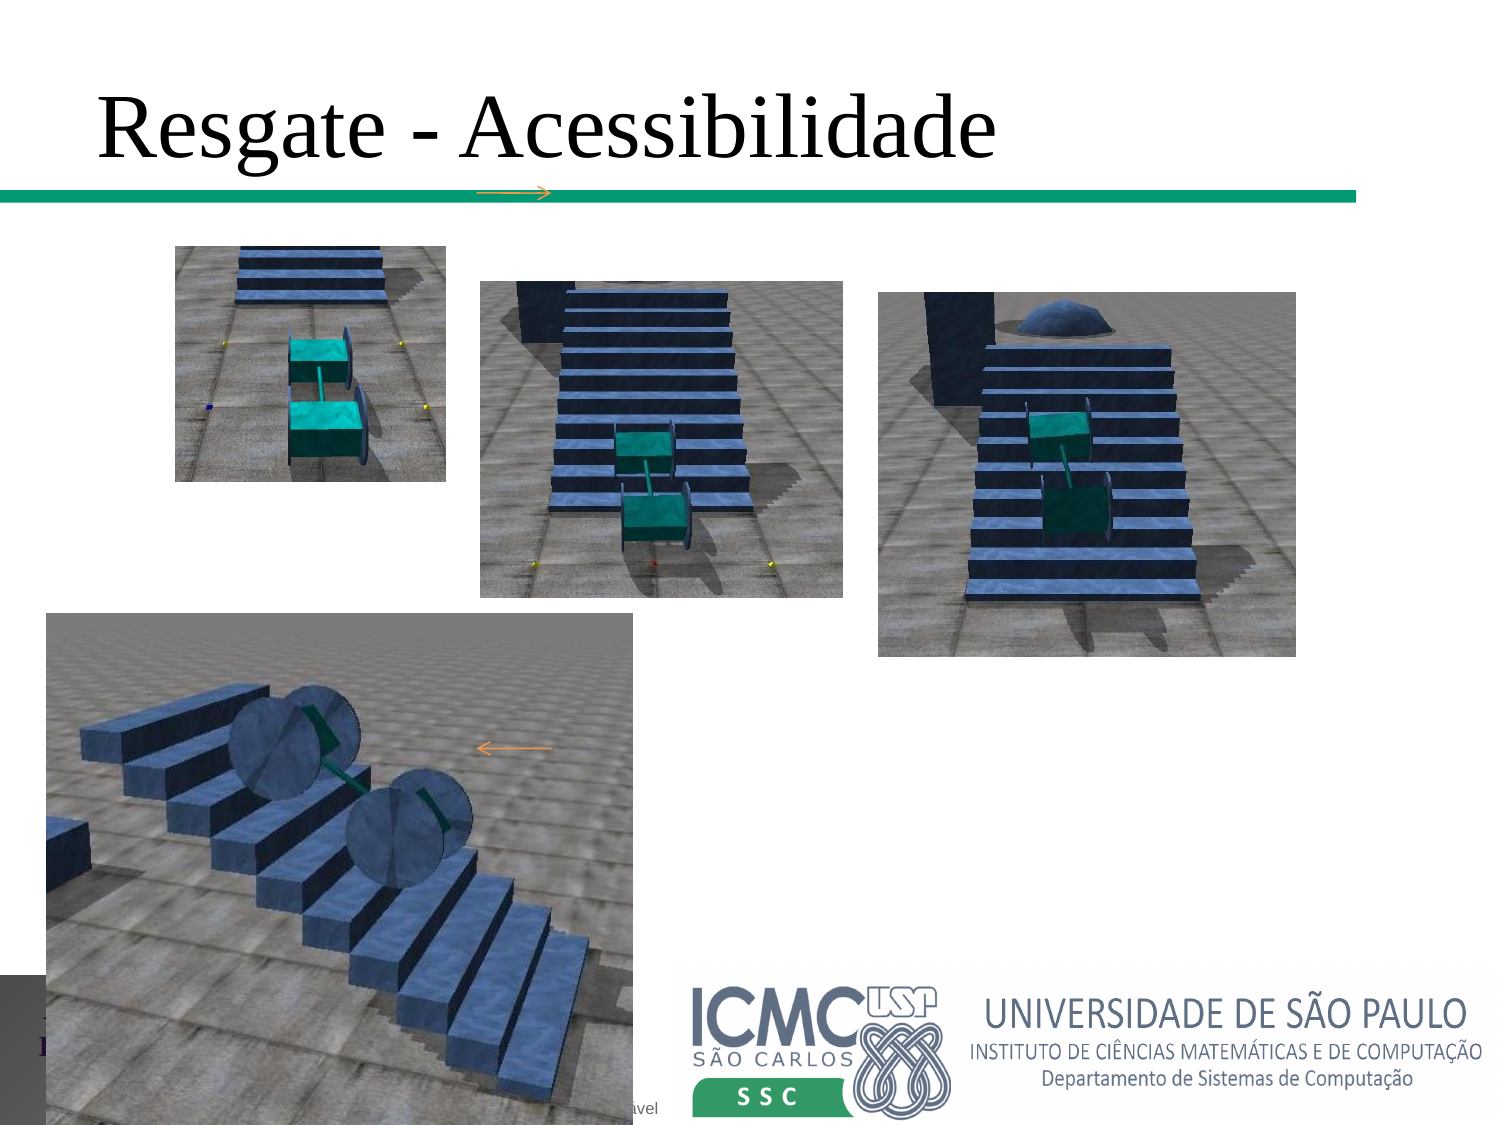

Resgate - Acessibilidade
#
ELBCE 2012
Aplicações